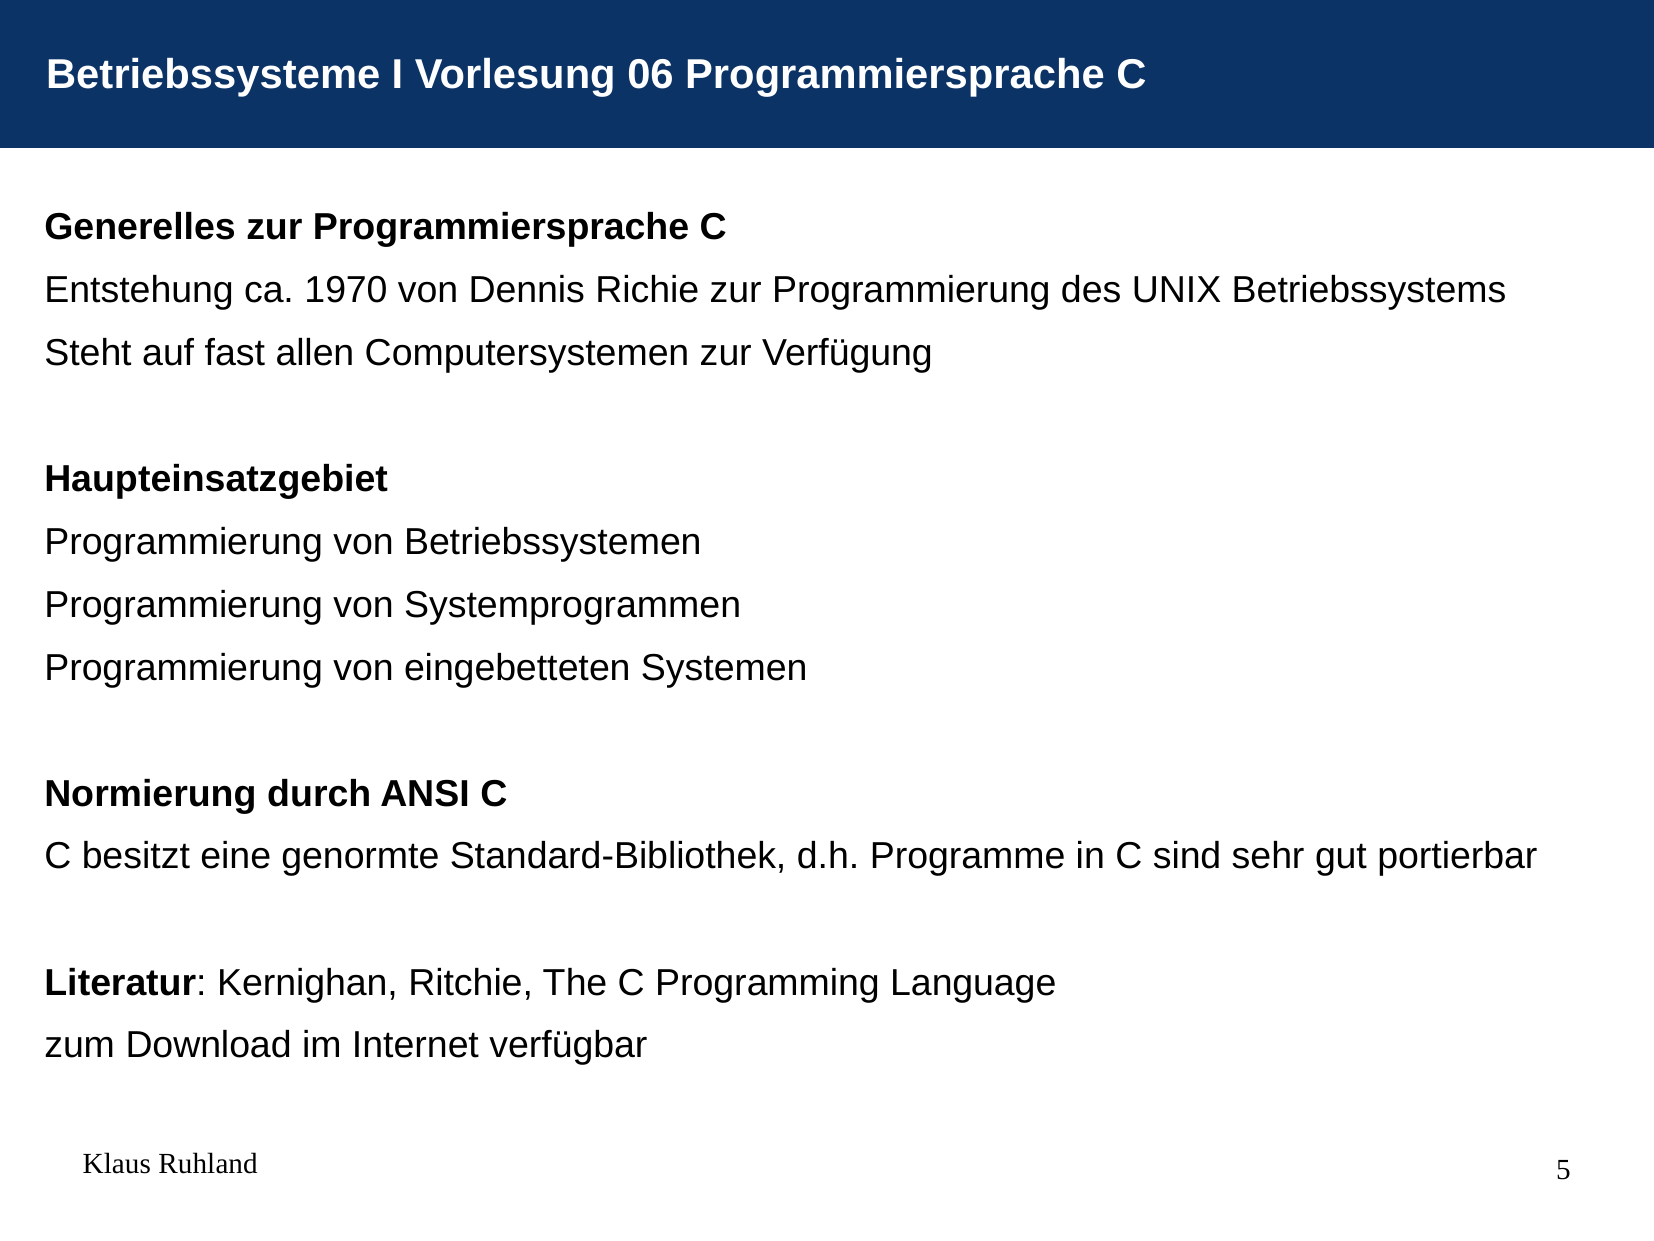

Generelles zur Programmiersprache C
Entstehung ca. 1970 von Dennis Richie zur Programmierung des UNIX Betriebssystems
Steht auf fast allen Computersystemen zur Verfügung
Haupteinsatzgebiet
Programmierung von Betriebssystemen
Programmierung von Systemprogrammen
Programmierung von eingebetteten Systemen
Normierung durch ANSI C
C besitzt eine genormte Standard-Bibliothek, d.h. Programme in C sind sehr gut portierbar
Literatur: Kernighan, Ritchie, The C Programming Language
zum Download im Internet verfügbar
5